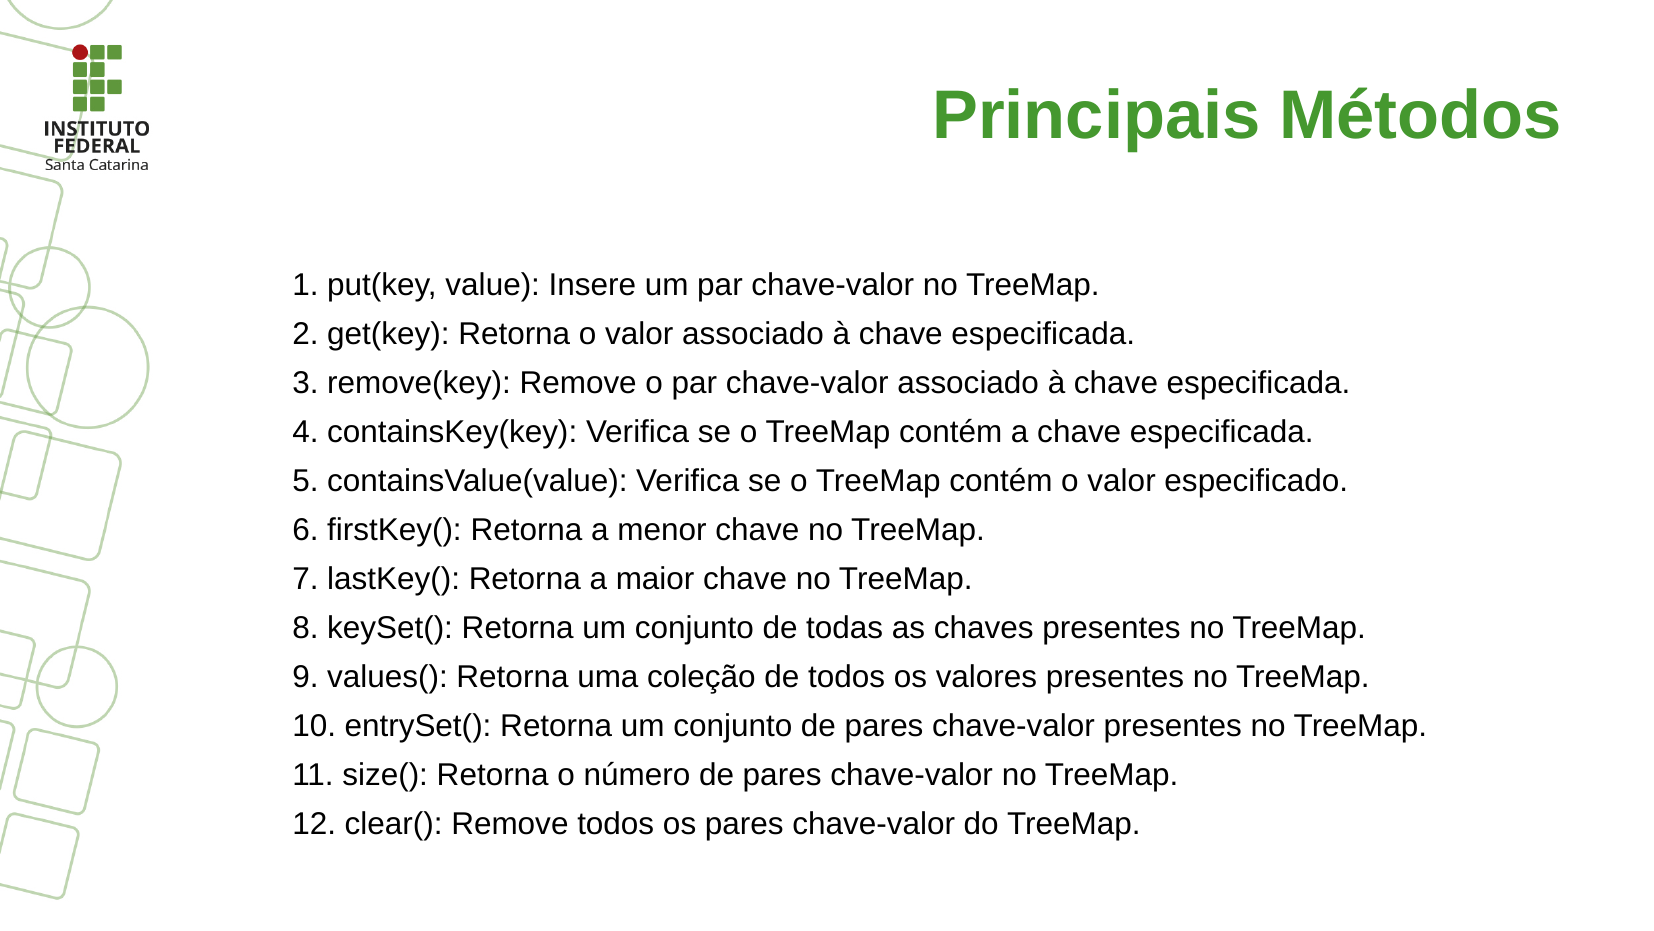

# Principais Métodos
 1. put(key, value): Insere um par chave-valor no TreeMap.
 2. get(key): Retorna o valor associado à chave especificada.
 3. remove(key): Remove o par chave-valor associado à chave especificada.
 4. containsKey(key): Verifica se o TreeMap contém a chave especificada.
 5. containsValue(value): Verifica se o TreeMap contém o valor especificado.
 6. firstKey(): Retorna a menor chave no TreeMap.
 7. lastKey(): Retorna a maior chave no TreeMap.
 8. keySet(): Retorna um conjunto de todas as chaves presentes no TreeMap.
 9. values(): Retorna uma coleção de todos os valores presentes no TreeMap.
 10. entrySet(): Retorna um conjunto de pares chave-valor presentes no TreeMap.
 11. size(): Retorna o número de pares chave-valor no TreeMap.
 12. clear(): Remove todos os pares chave-valor do TreeMap.